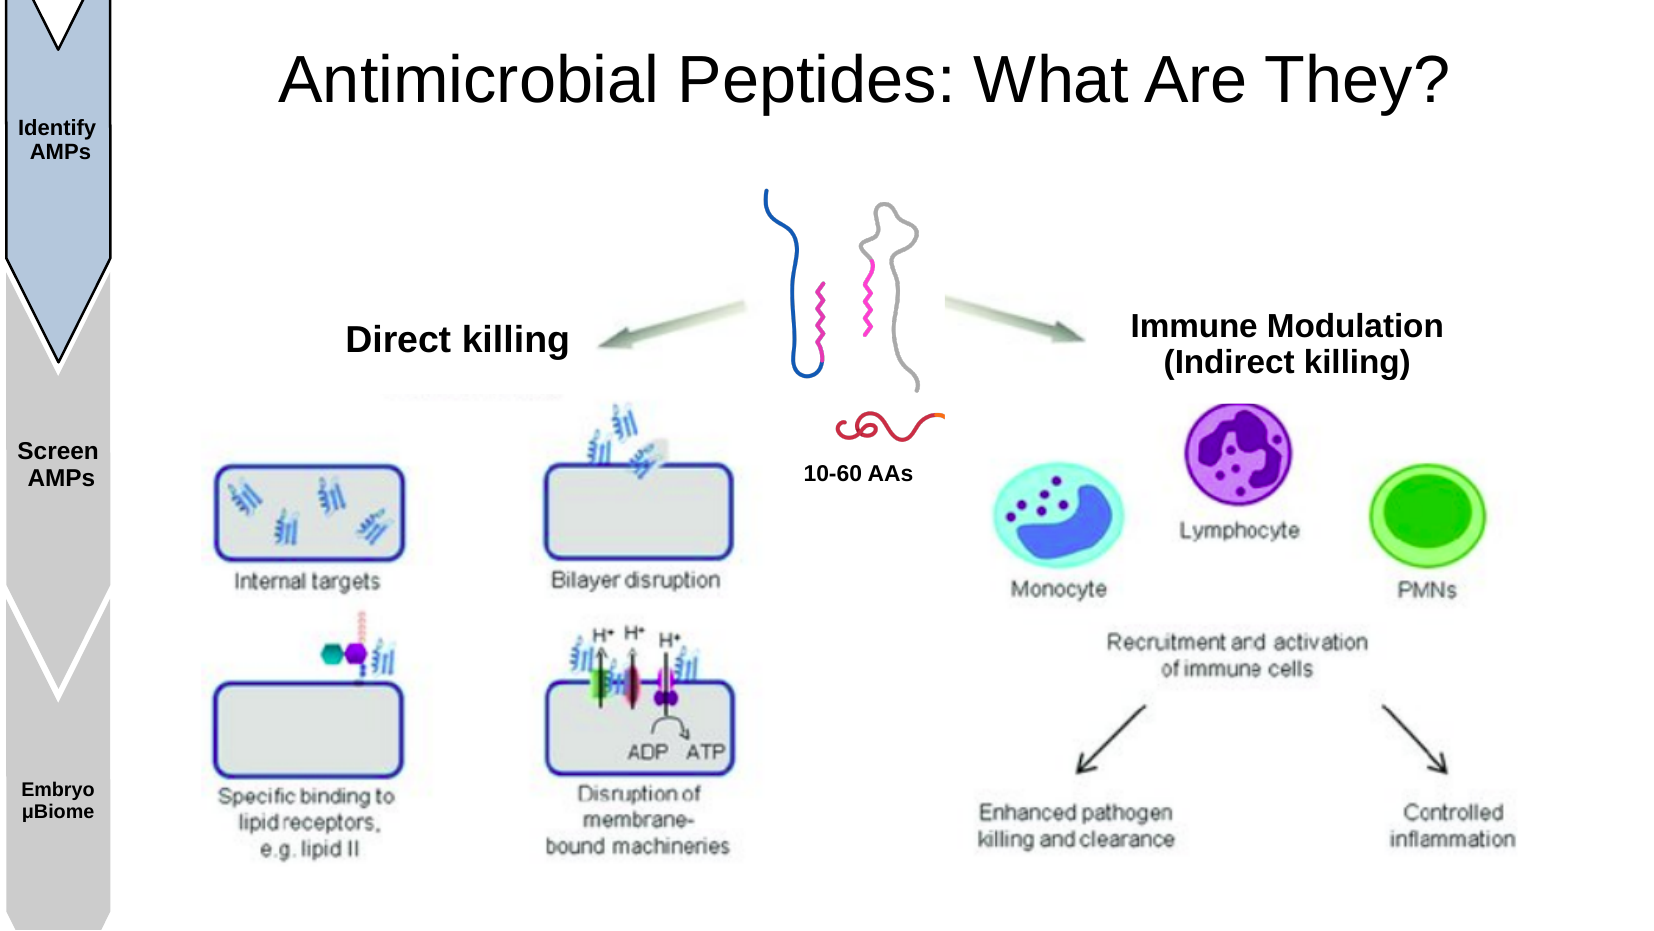

# Antimicrobial Peptides: What Are They?
Immune Modulation (Indirect killing)
Direct killing
10-60 AAs